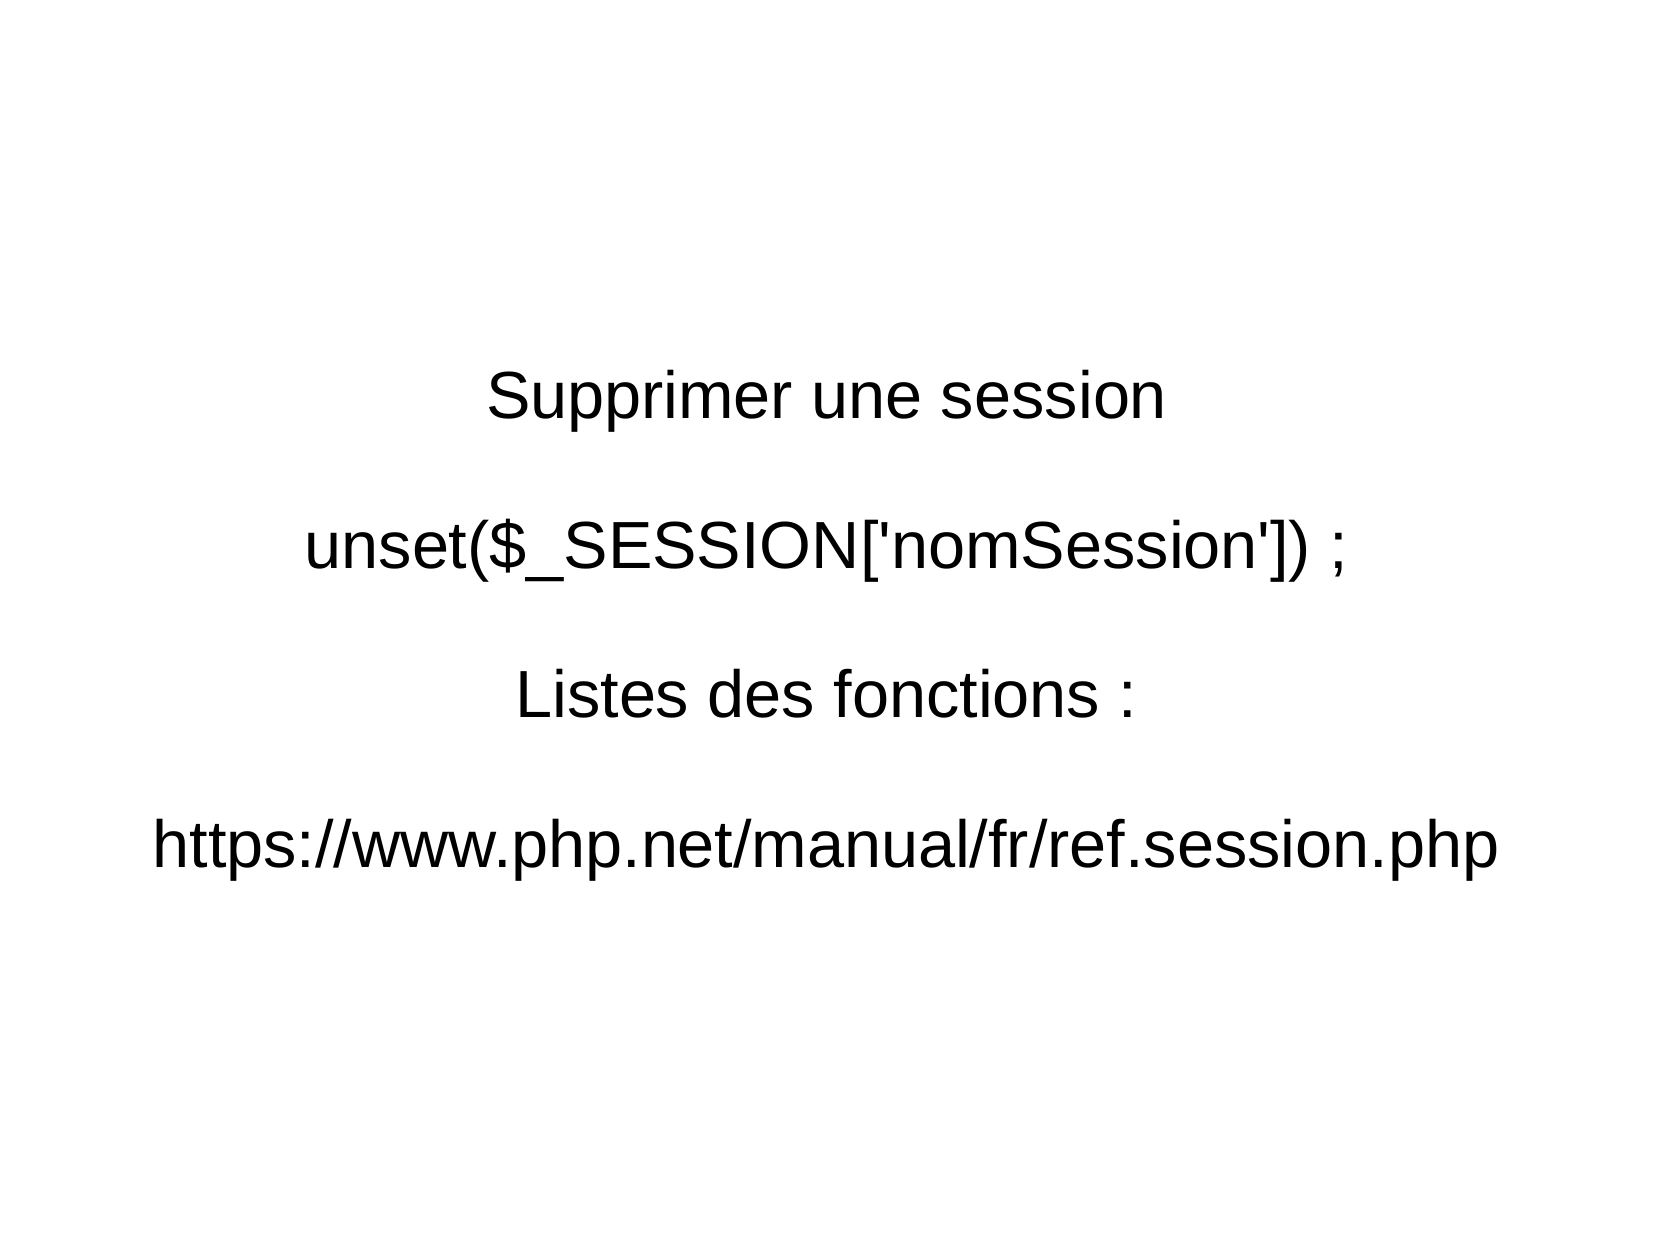

# Supprimer une session
unset($_SESSION['nomSession']) ;
Listes des fonctions :
https://www.php.net/manual/fr/ref.session.php